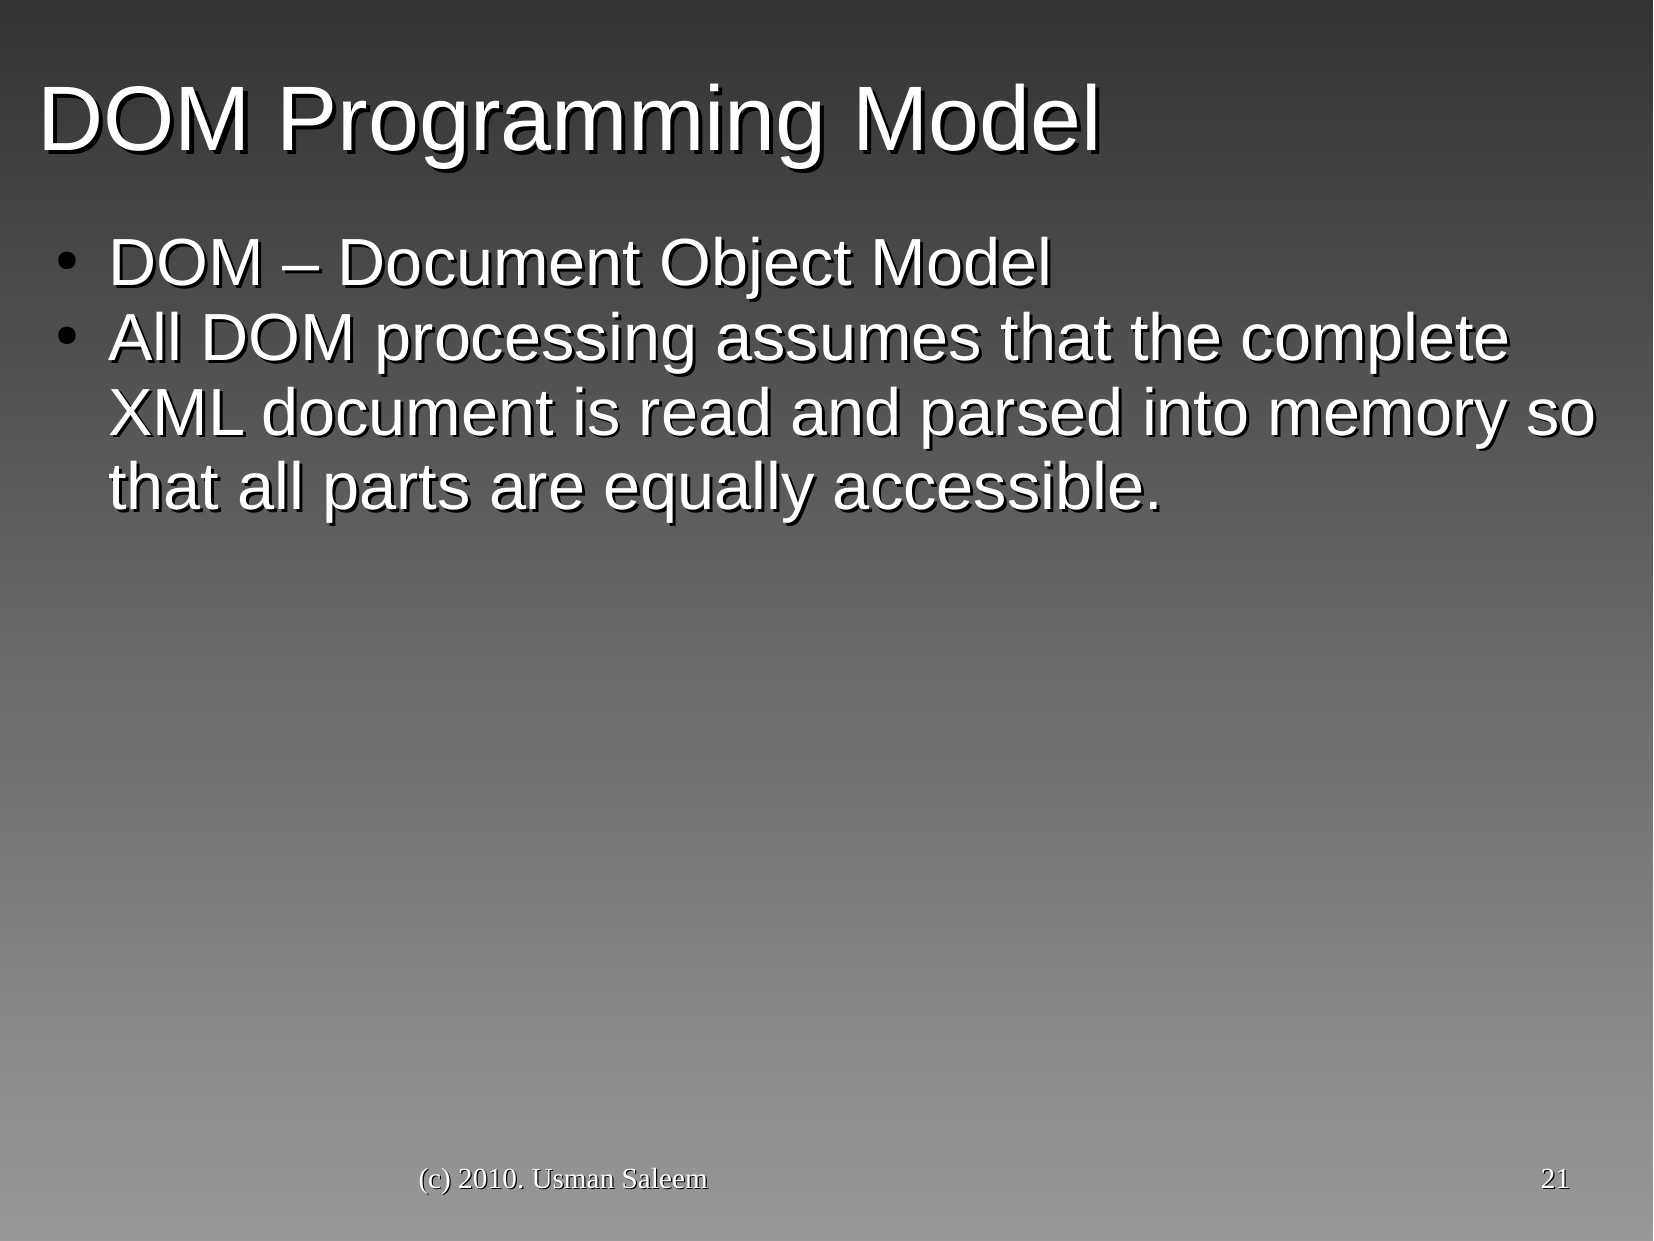

# DOM Programming Model
DOM – Document Object Model
All DOM processing assumes that the complete XML document is read and parsed into memory so that all parts are equally accessible.
(c) 2010. Usman Saleem
21